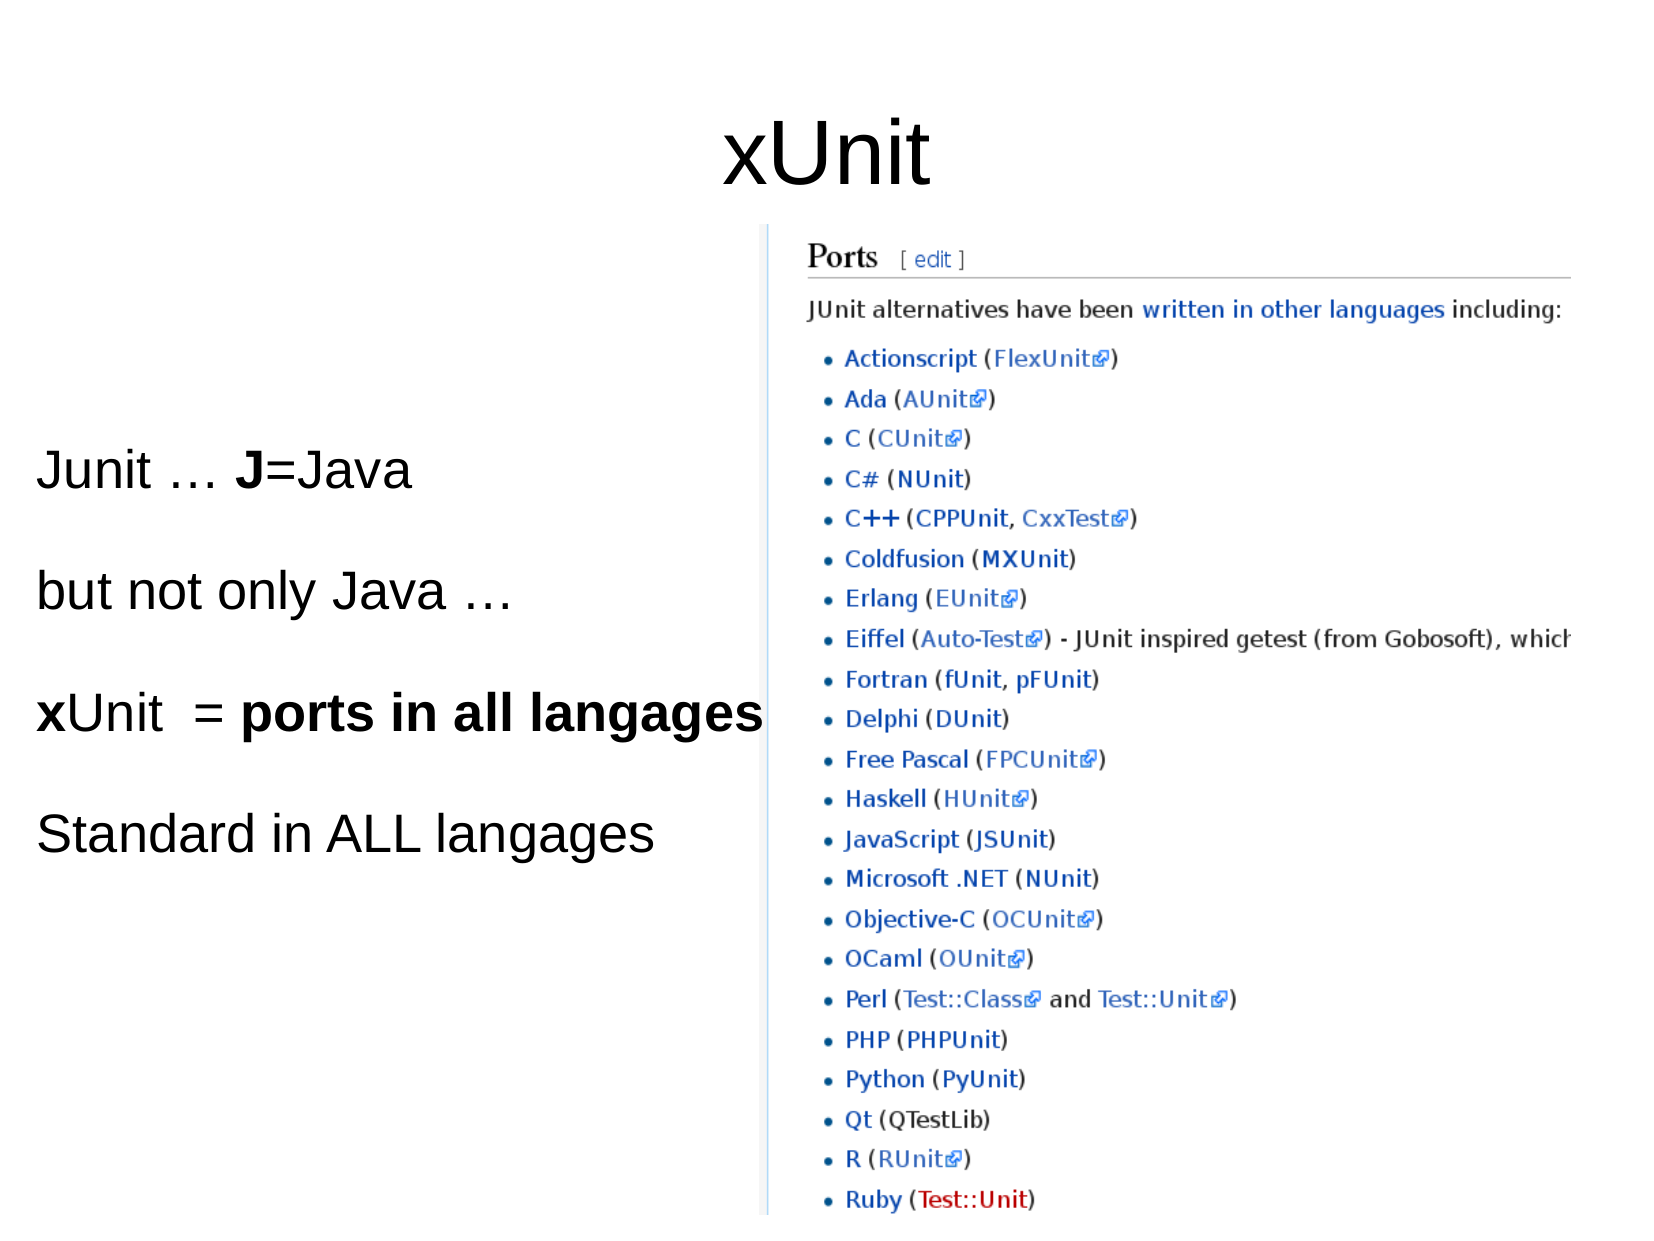

# xUnit
Junit … J=Java
but not only Java …
xUnit = ports in all langages
Standard in ALL langages